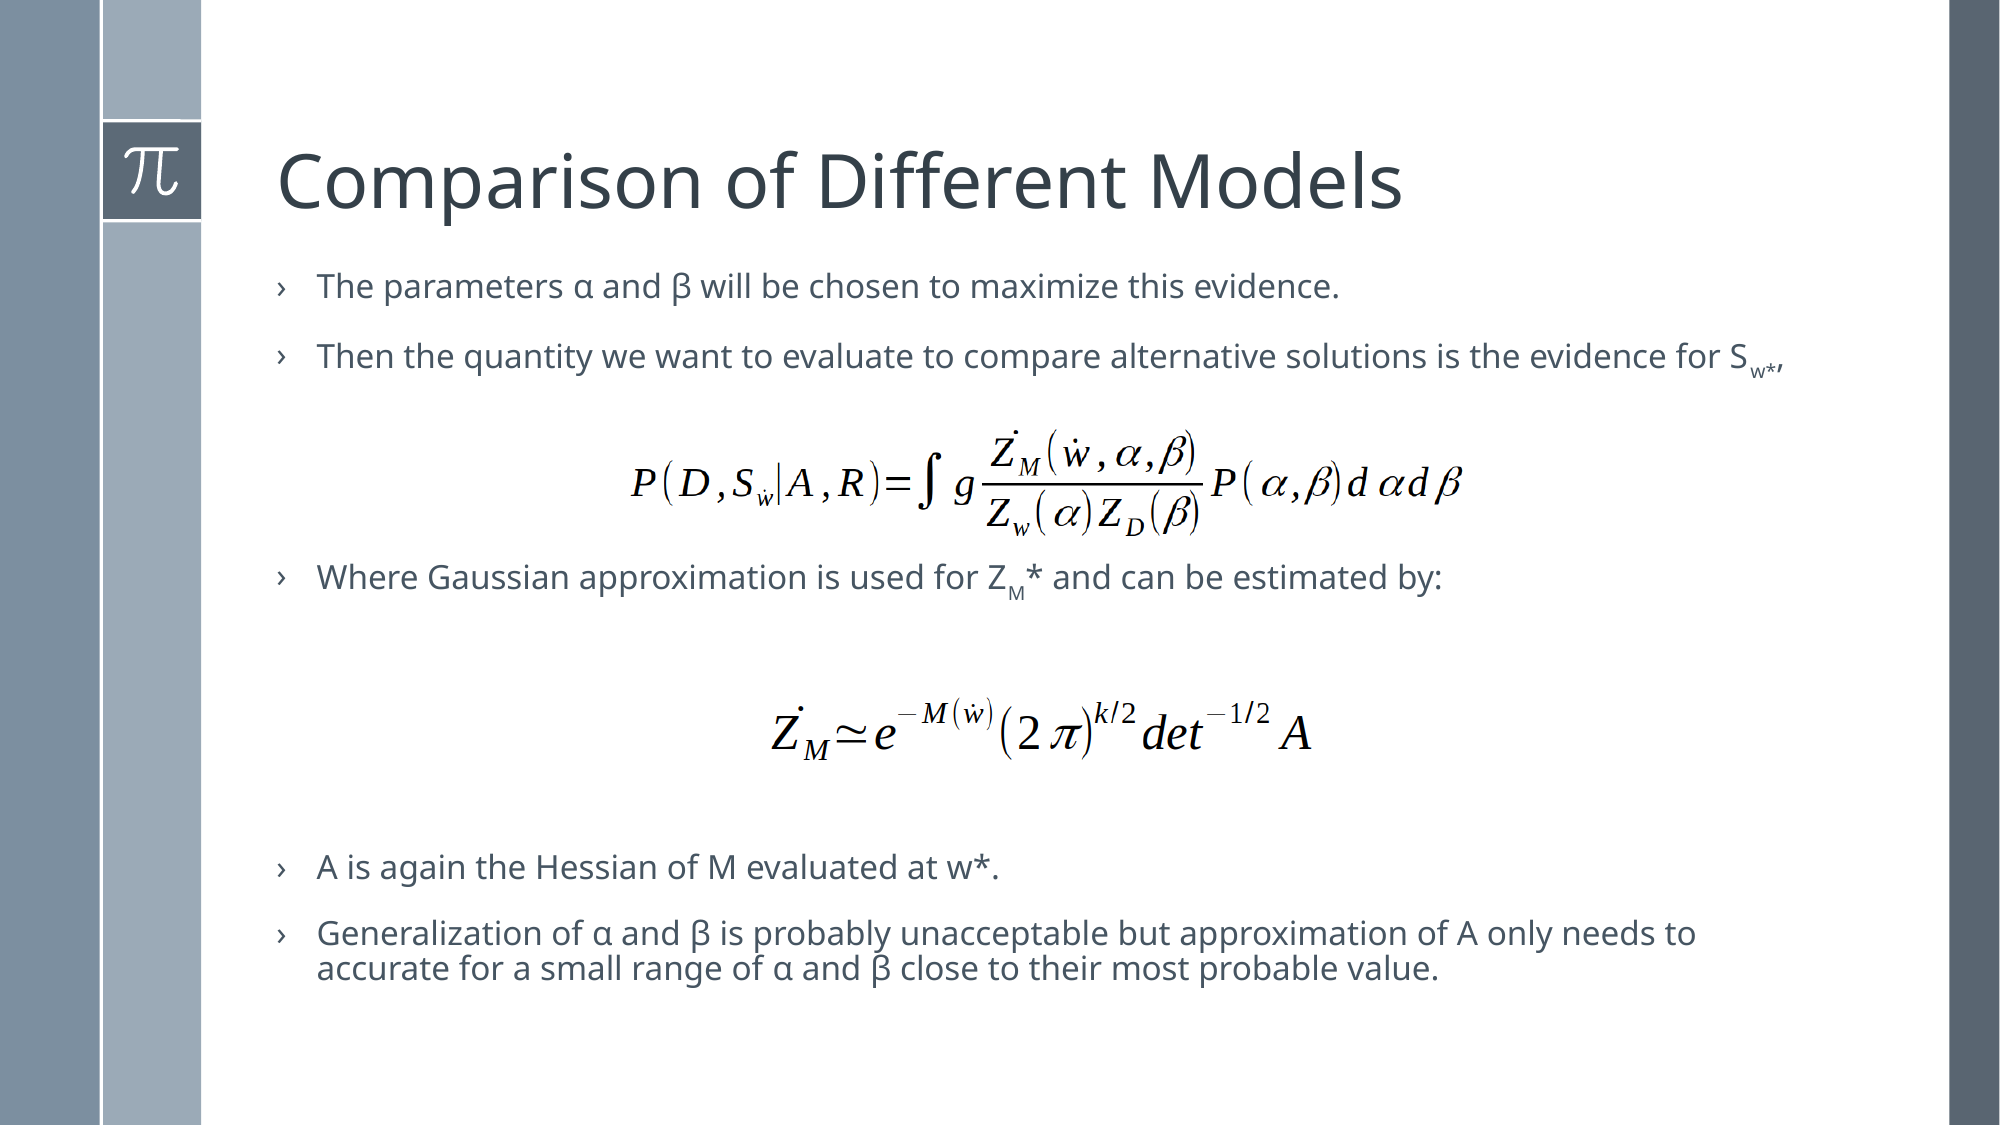

Comparison of Different Models
The parameters α and β will be chosen to maximize this evidence.
Then the quantity we want to evaluate to compare alternative solutions is the evidence for Sw*,
Where Gaussian approximation is used for ZM* and can be estimated by:
A is again the Hessian of M evaluated at w*.
Generalization of α and β is probably unacceptable but approximation of A only needs to accurate for a small range of α and β close to their most probable value.